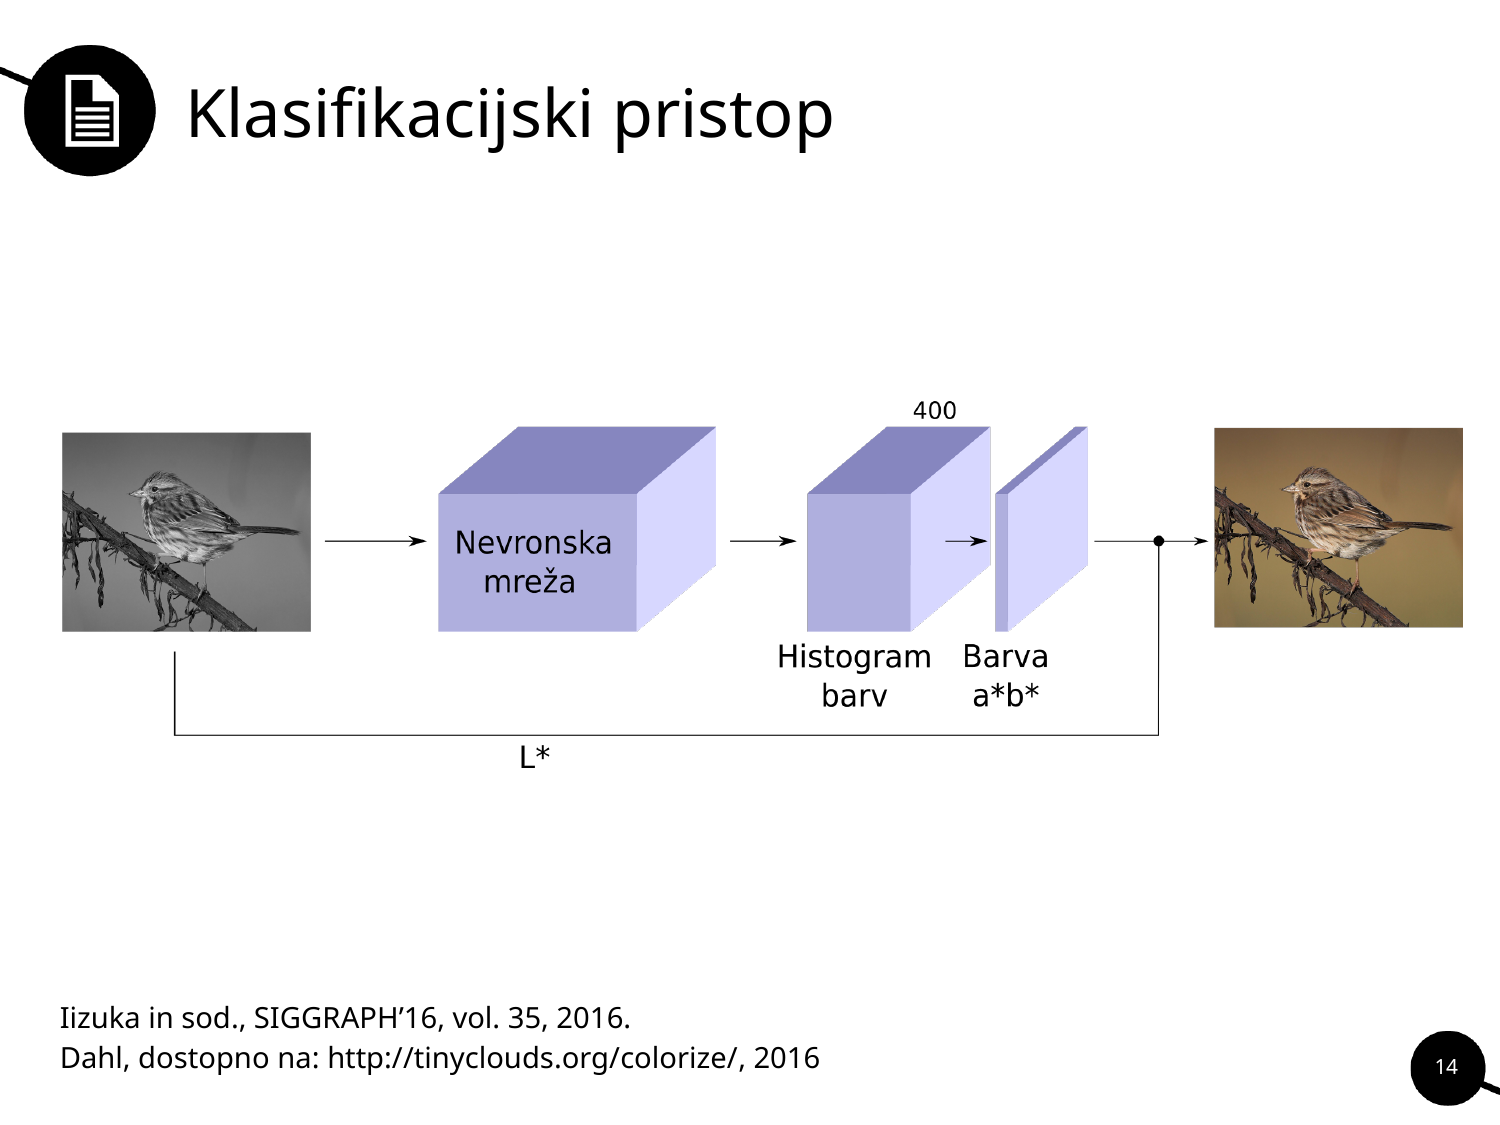

# Klasifikacijski pristop
Iizuka in sod., SIGGRAPH’16, vol. 35, 2016.
Dahl, dostopno na: http://tinyclouds.org/colorize/, 2016
14